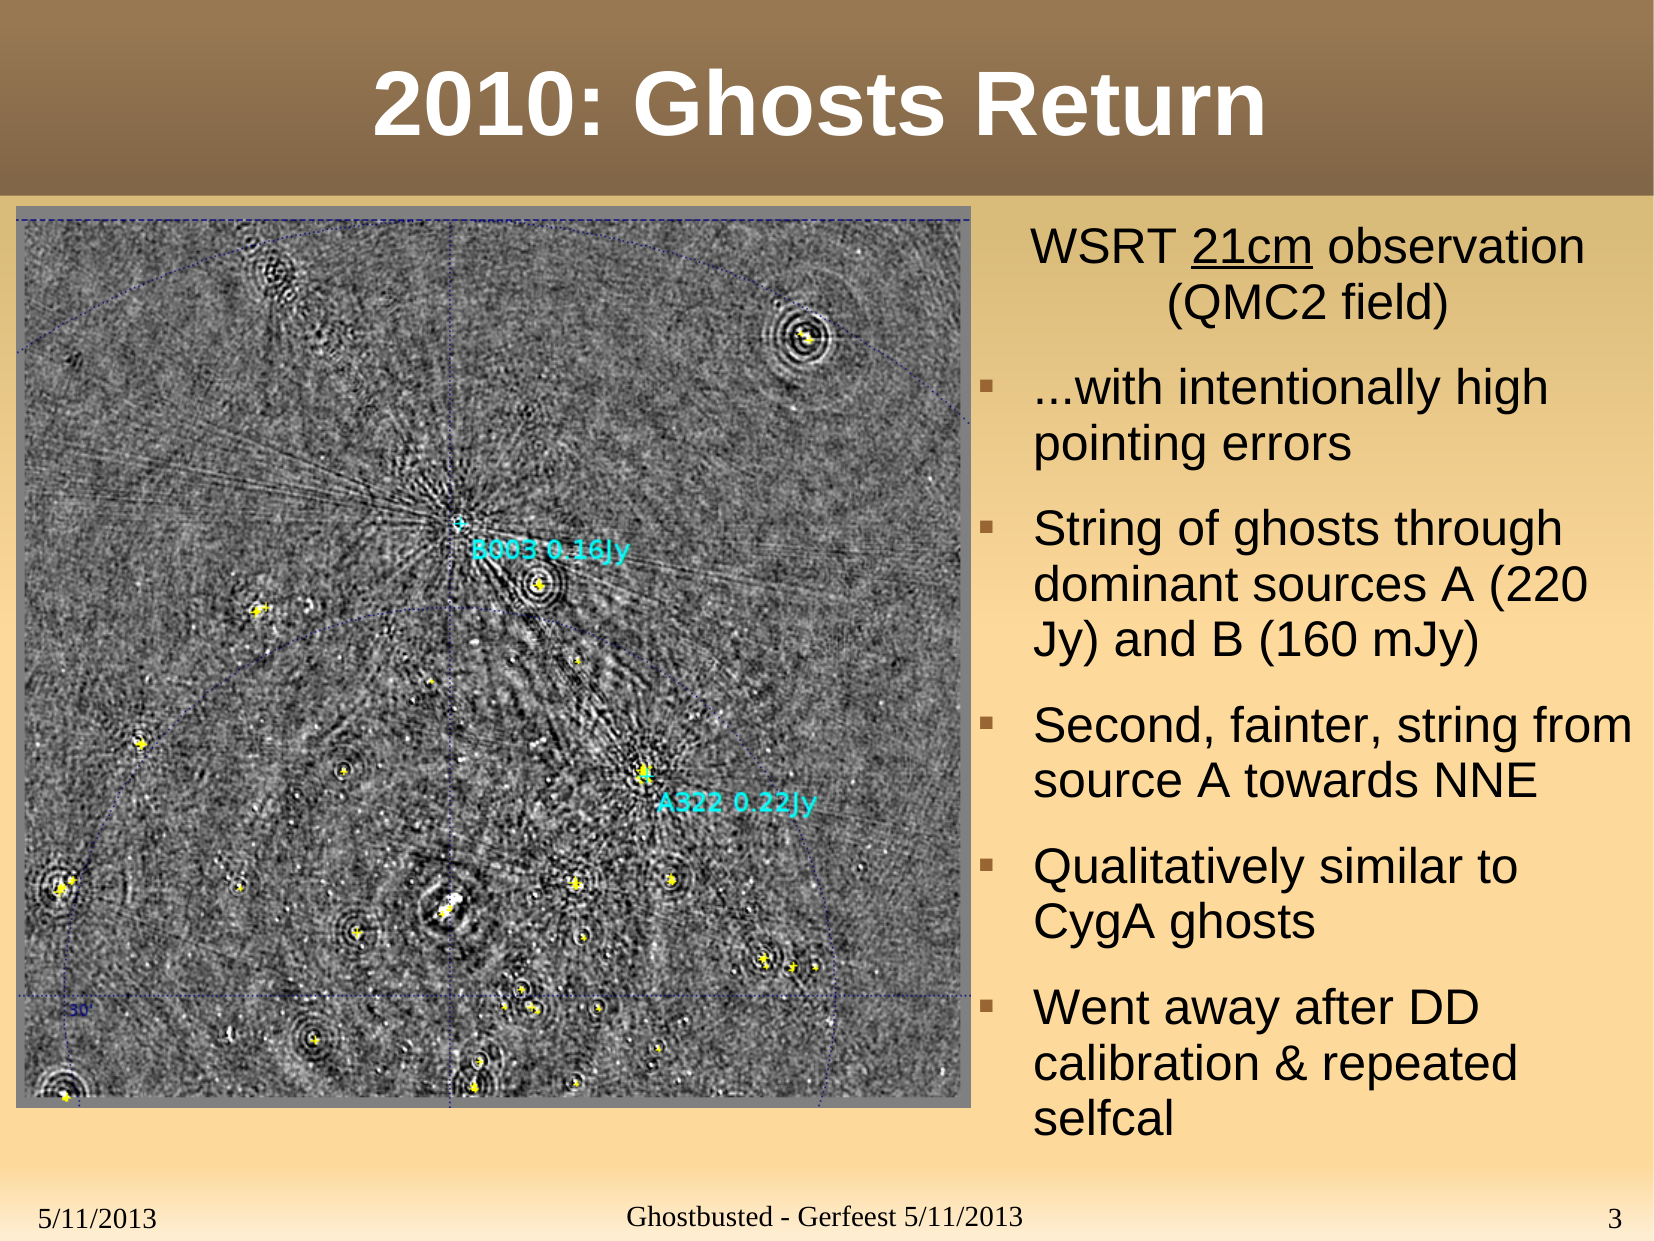

# 2010: Ghosts Return
WSRT 21cm observation
(QMC2 field)
...with intentionally high pointing errors
String of ghosts through dominant sources A (220 Jy) and B (160 mJy)
Second, fainter, string from source A towards NNE
Qualitatively similar to CygA ghosts
Went away after DD calibration & repeated selfcal
Ghostbusted - Gerfeest 5/11/2013
5/11/2013
3